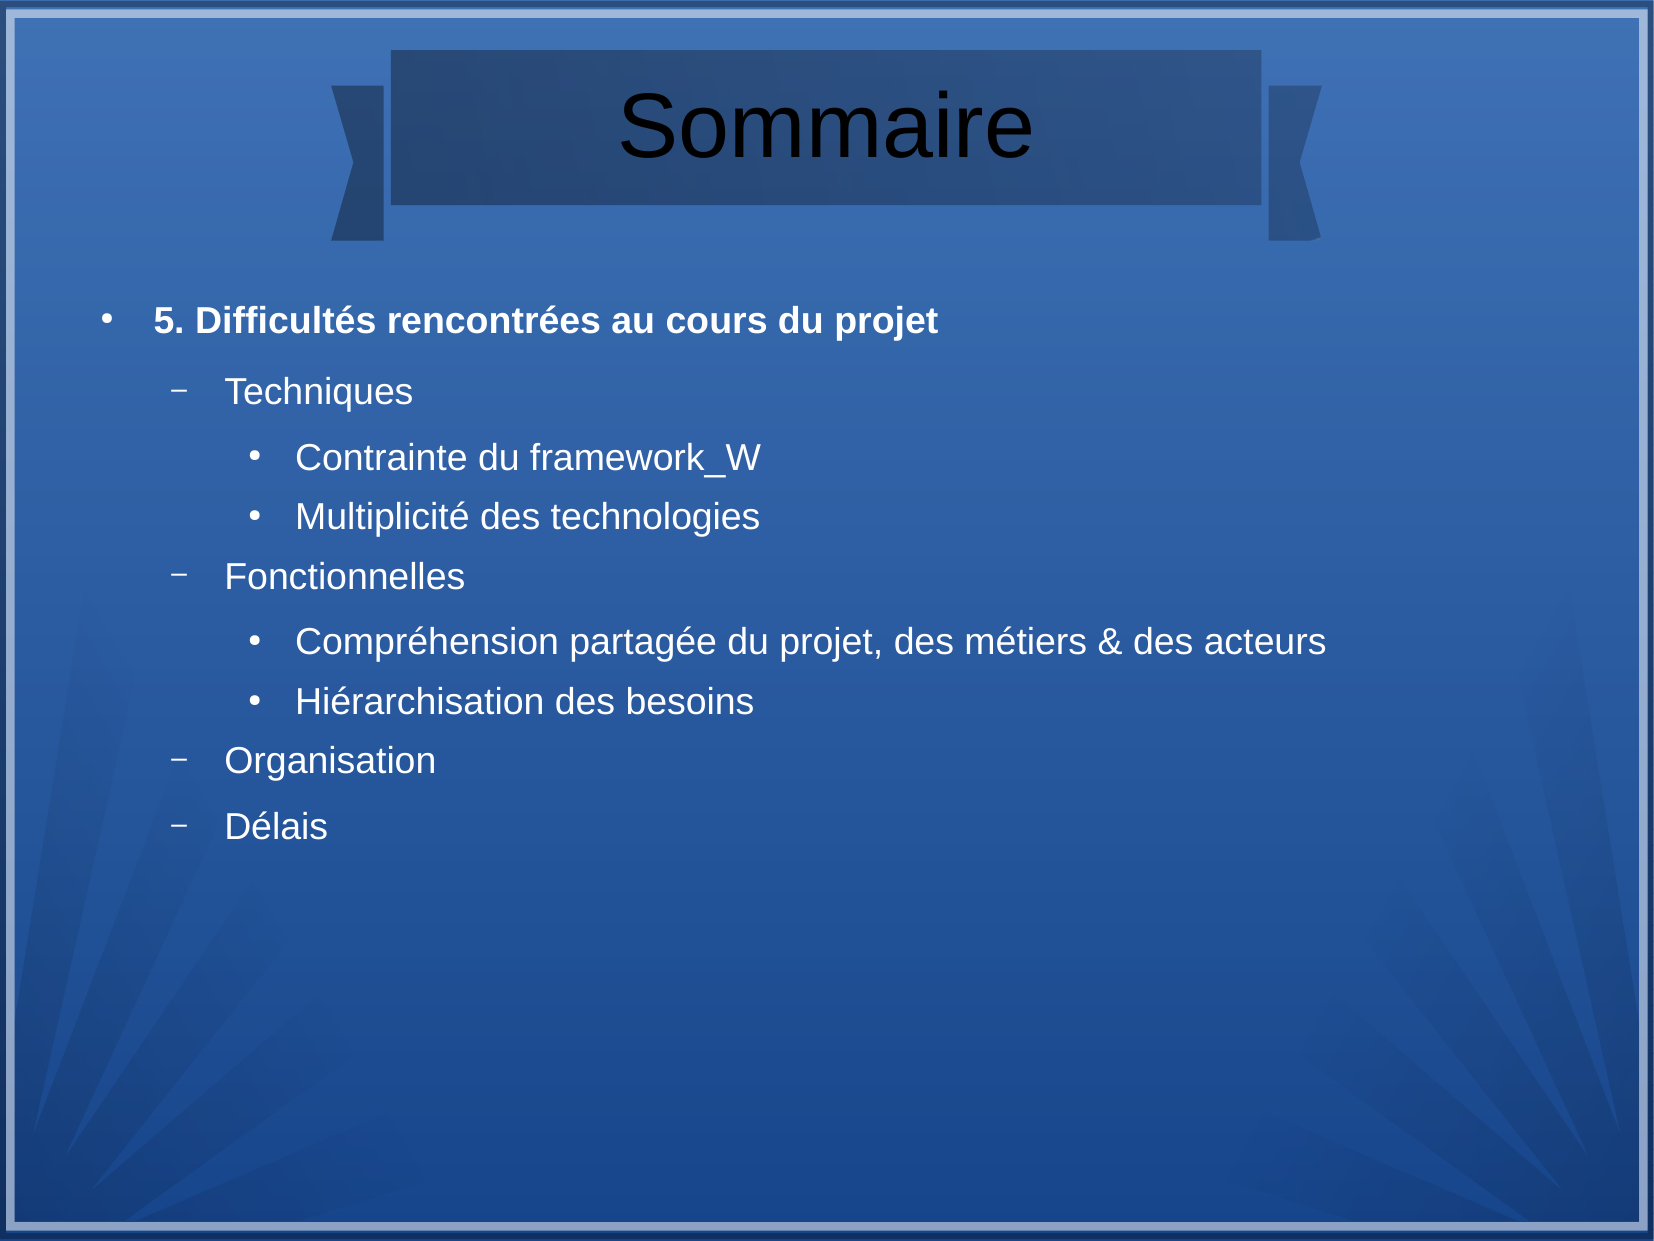

# Sommaire
5. Difficultés rencontrées au cours du projet
Techniques
Contrainte du framework_W
Multiplicité des technologies
Fonctionnelles
Compréhension partagée du projet, des métiers & des acteurs
Hiérarchisation des besoins
Organisation
Délais